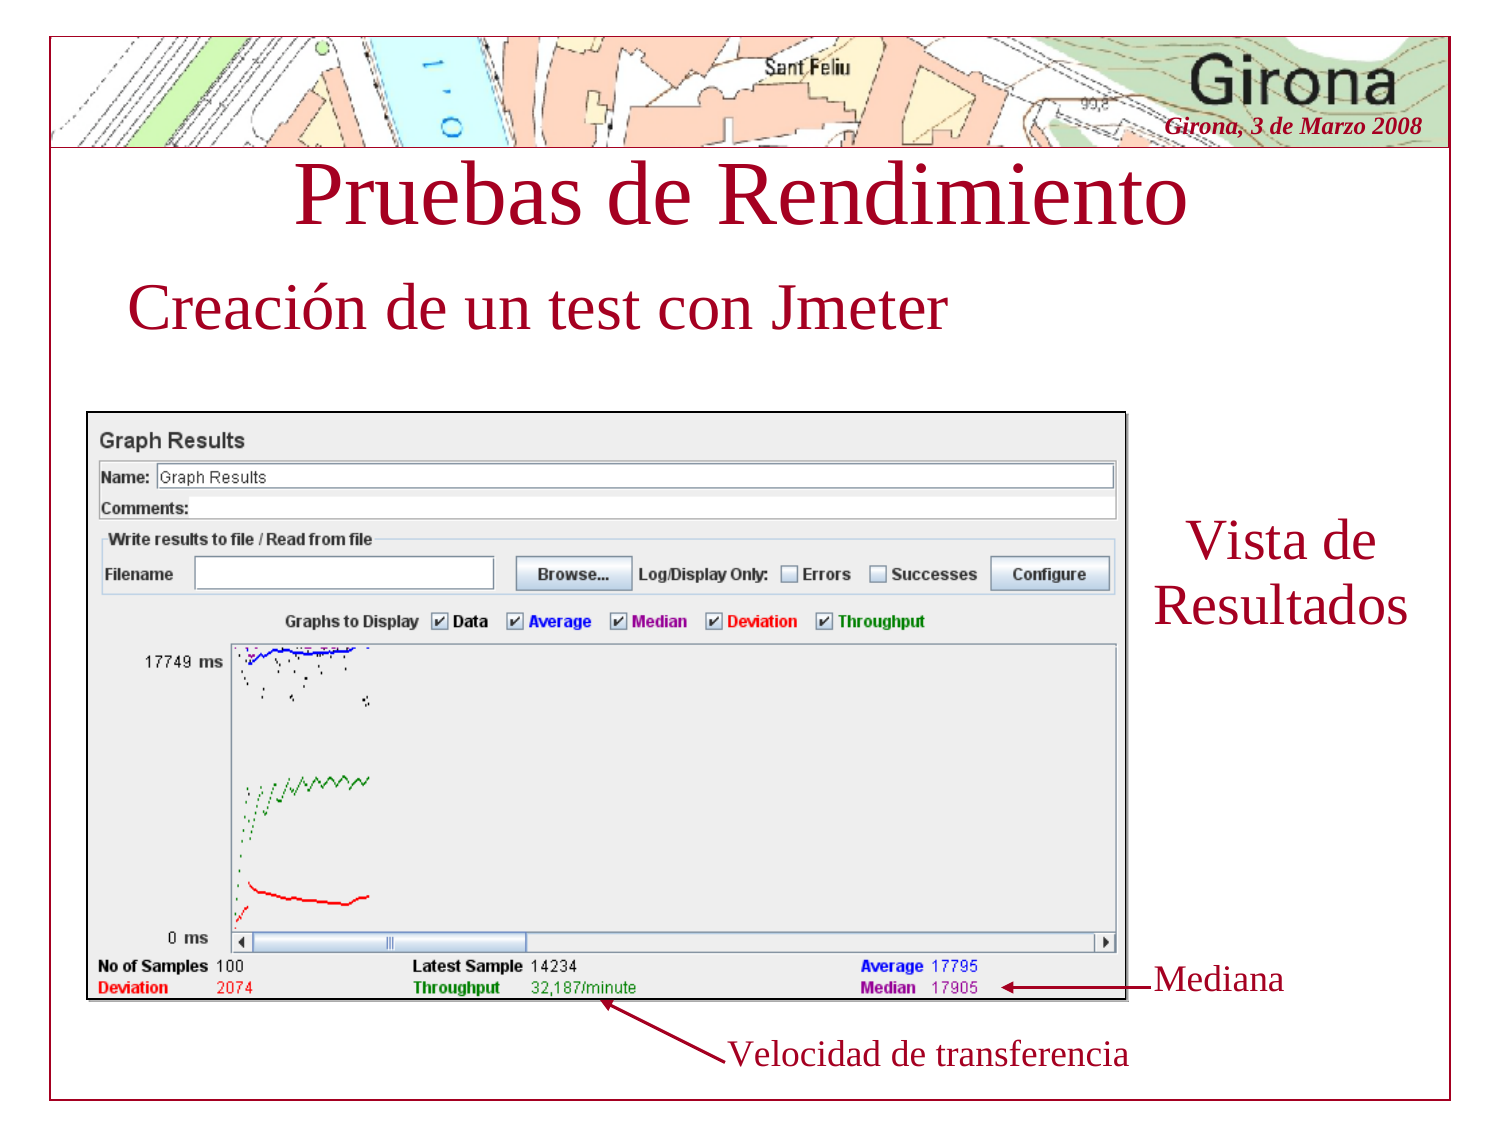

# Pruebas de Rendimiento
Creación de un test con Jmeter
Vista de Resultados
Mediana
Velocidad de transferencia